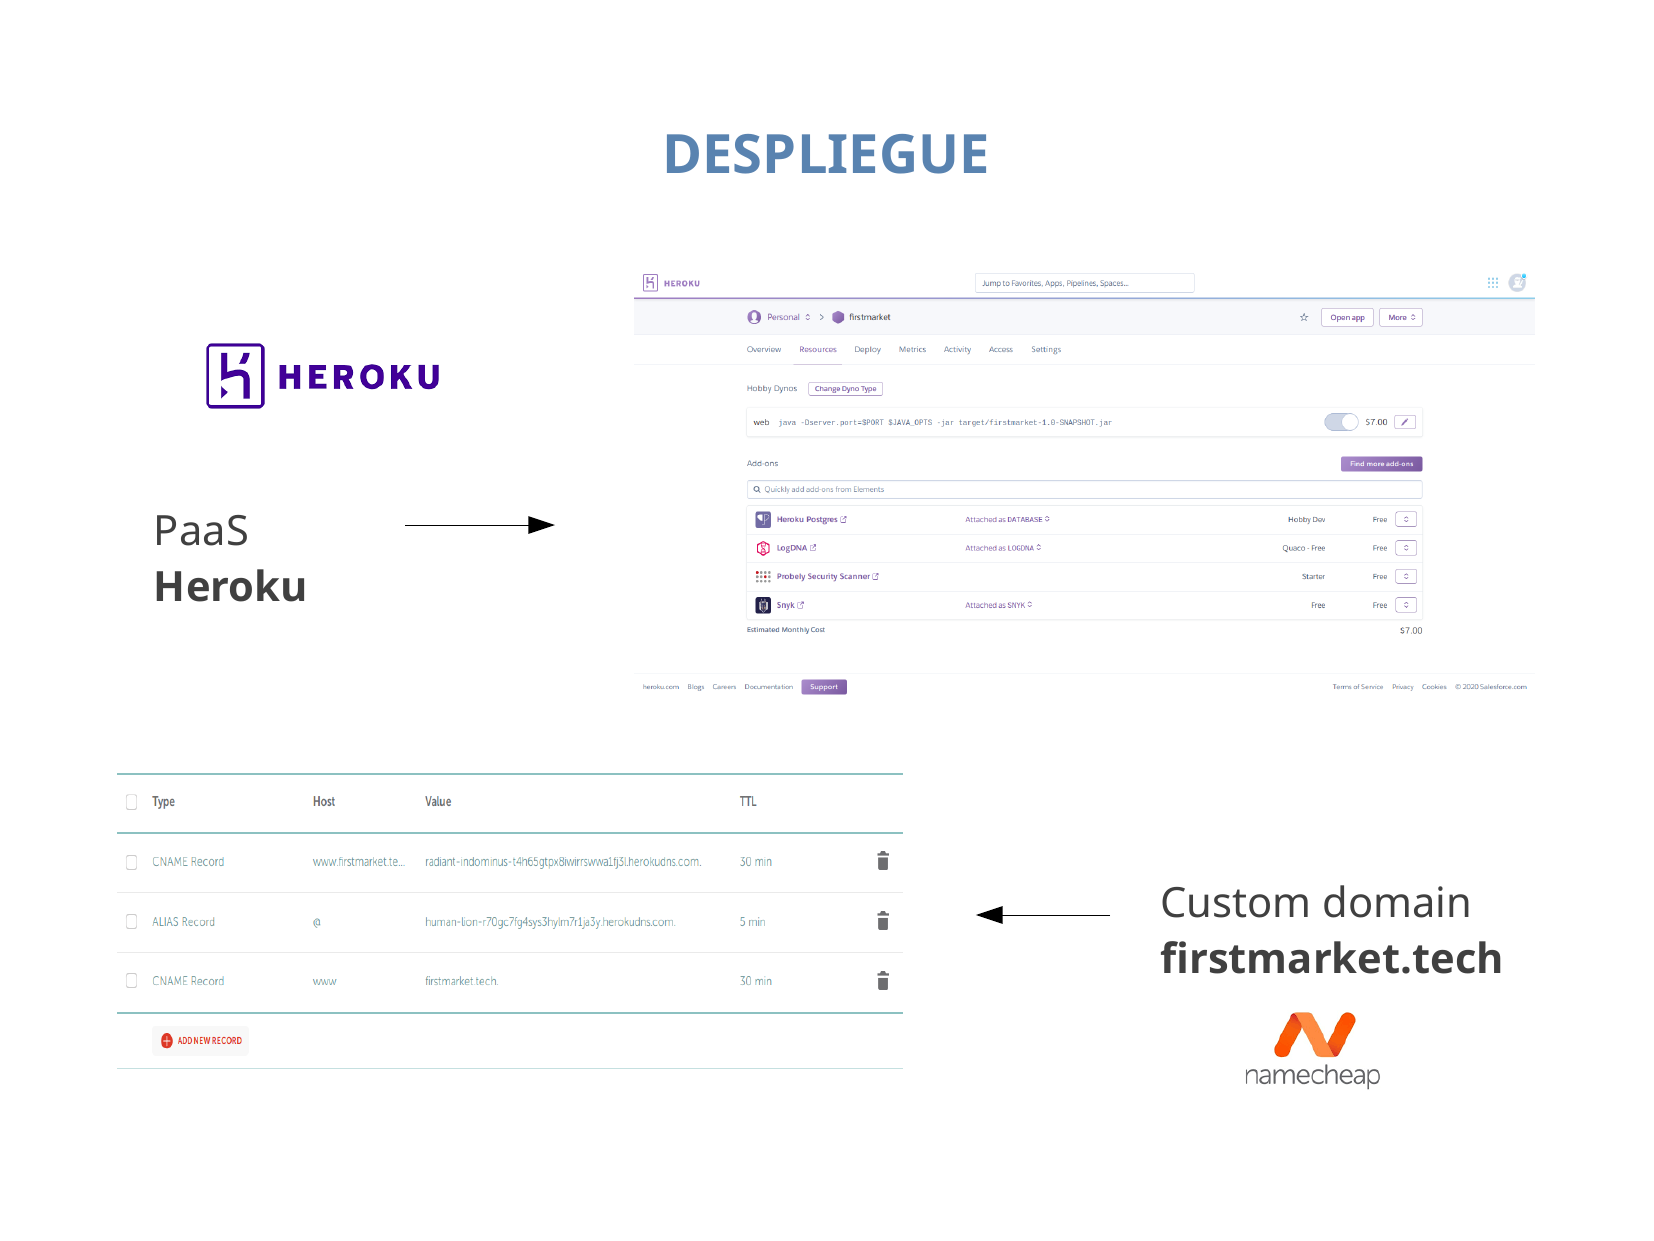

# DESPLIEGUE
PaaS Heroku
Custom domain firstmarket.tech
6